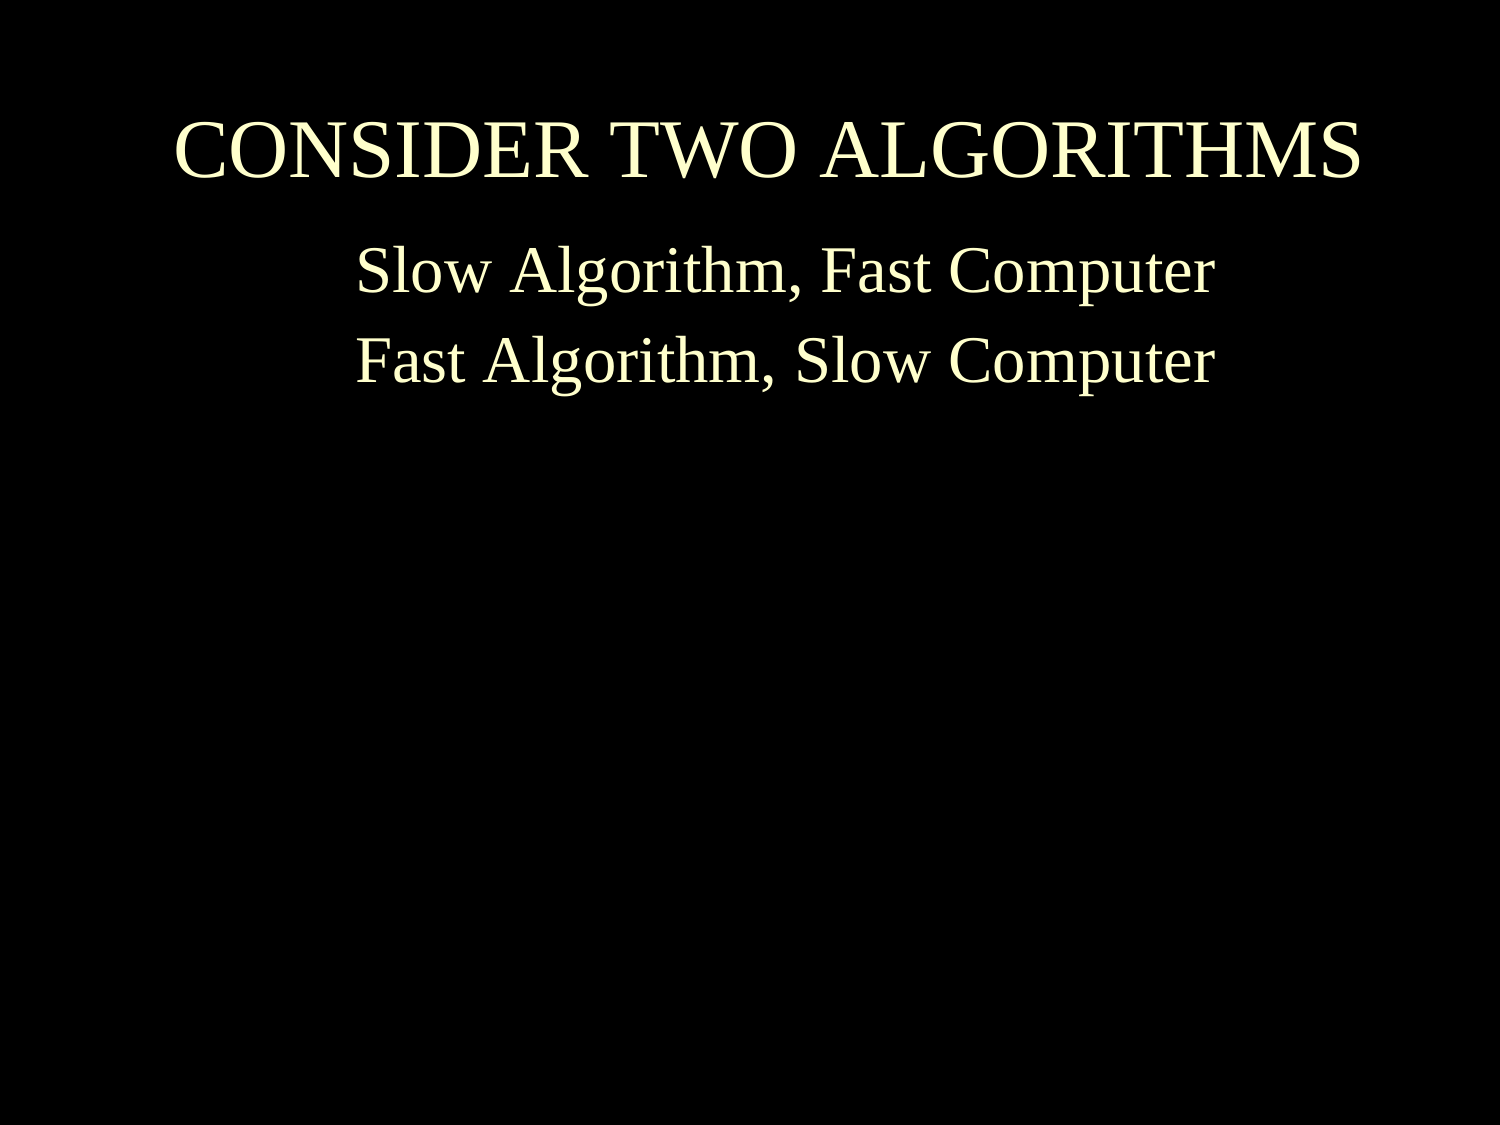

# CONSIDER TWO ALGORITHMS
Slow Algorithm, Fast Computer
Fast Algorithm, Slow Computer